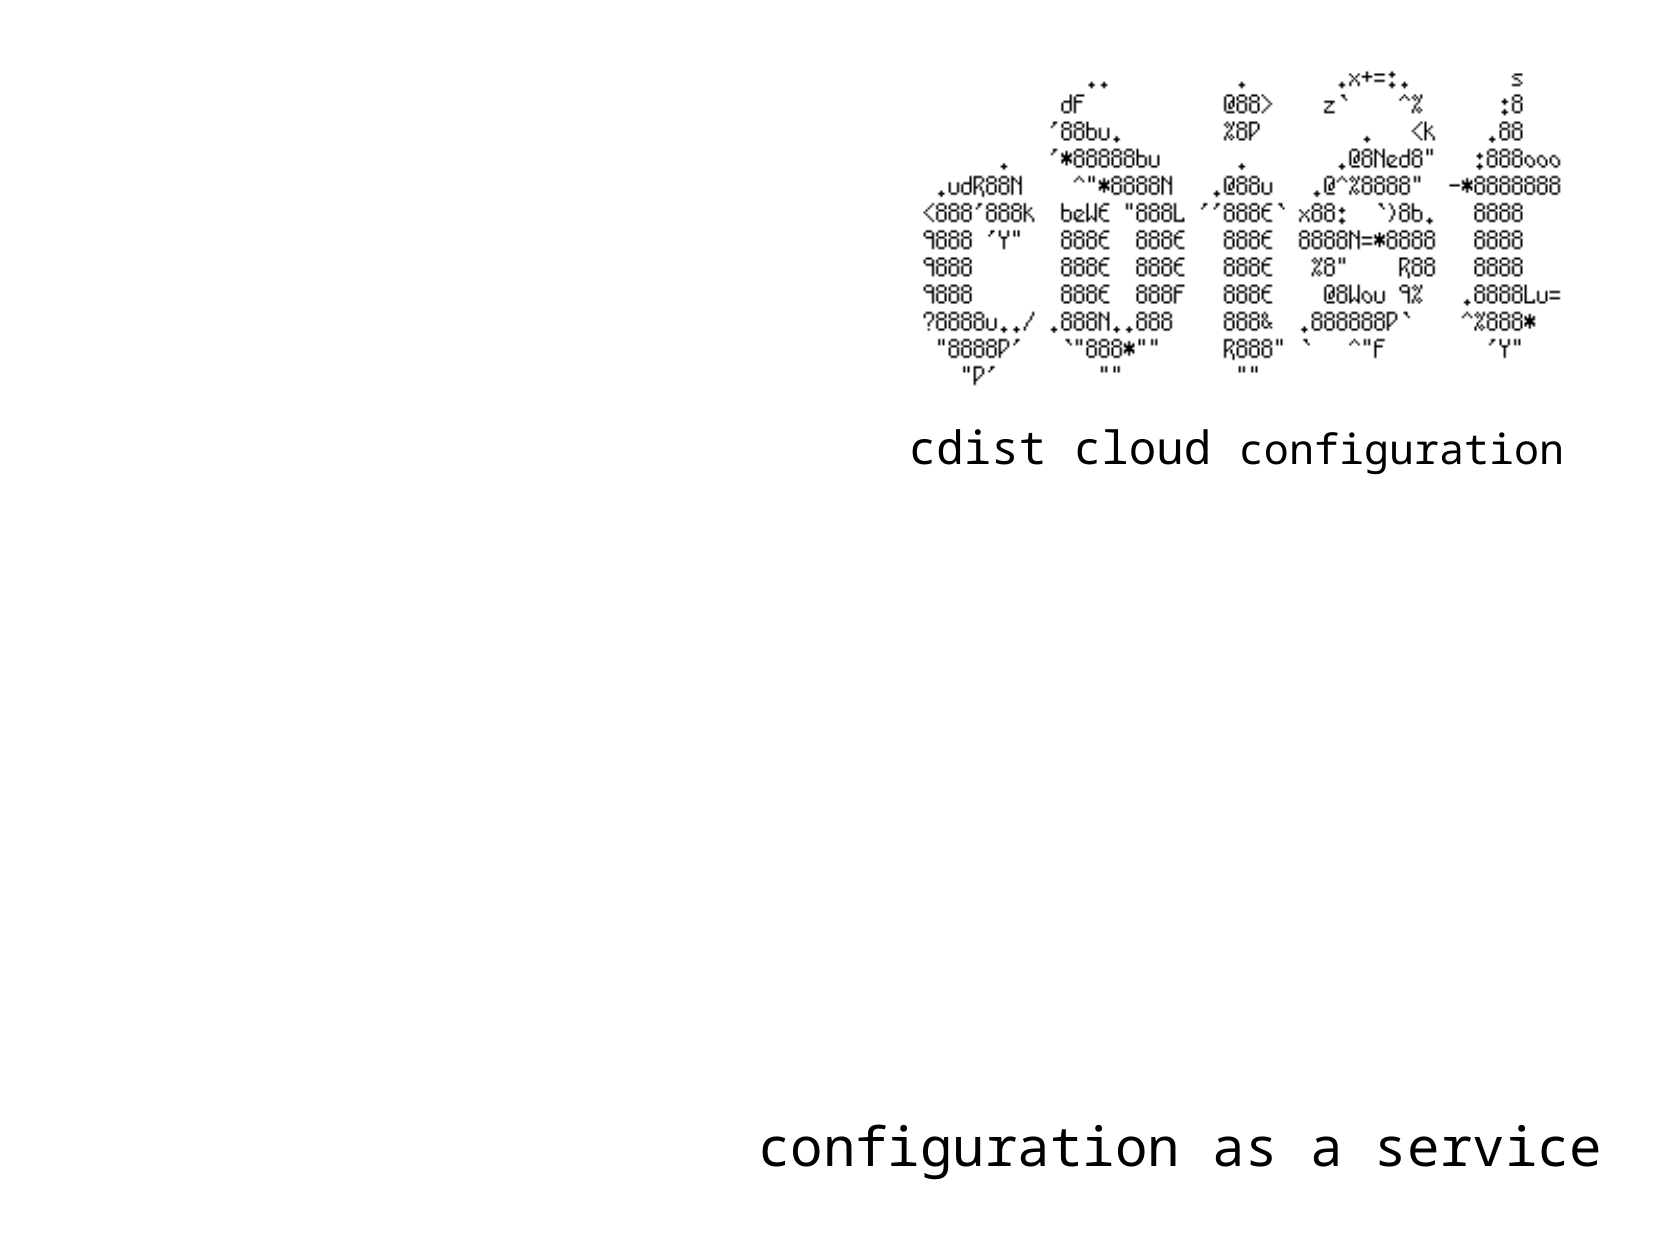

#
cdist cloud configuration
configuration as a service